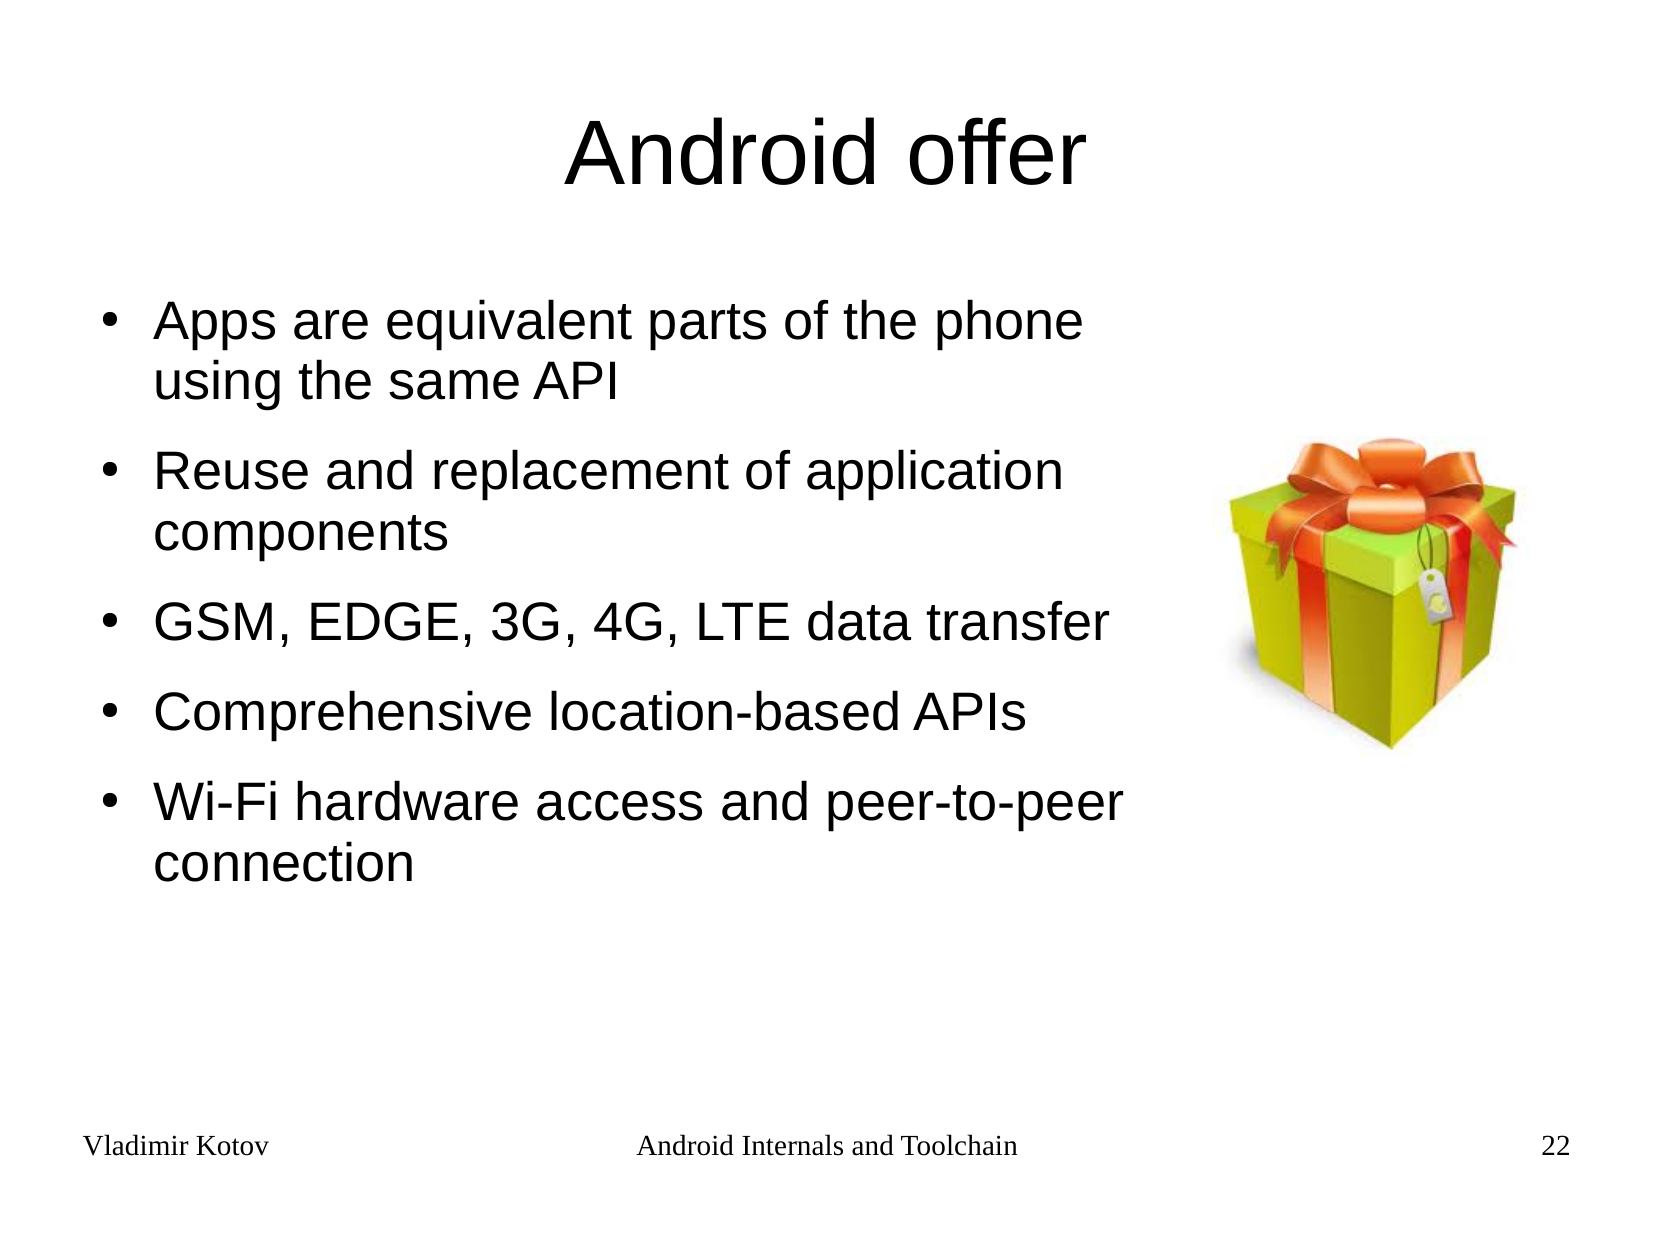

# Android offer
Apps are equivalent parts of the phone using the same API
Reuse and replacement of application components
GSM, EDGE, 3G, 4G, LTE data transfer
Comprehensive location-based APIs
Wi-Fi hardware access and peer-to-peer connection
Vladimir Kotov
Android Internals and Toolchain
22